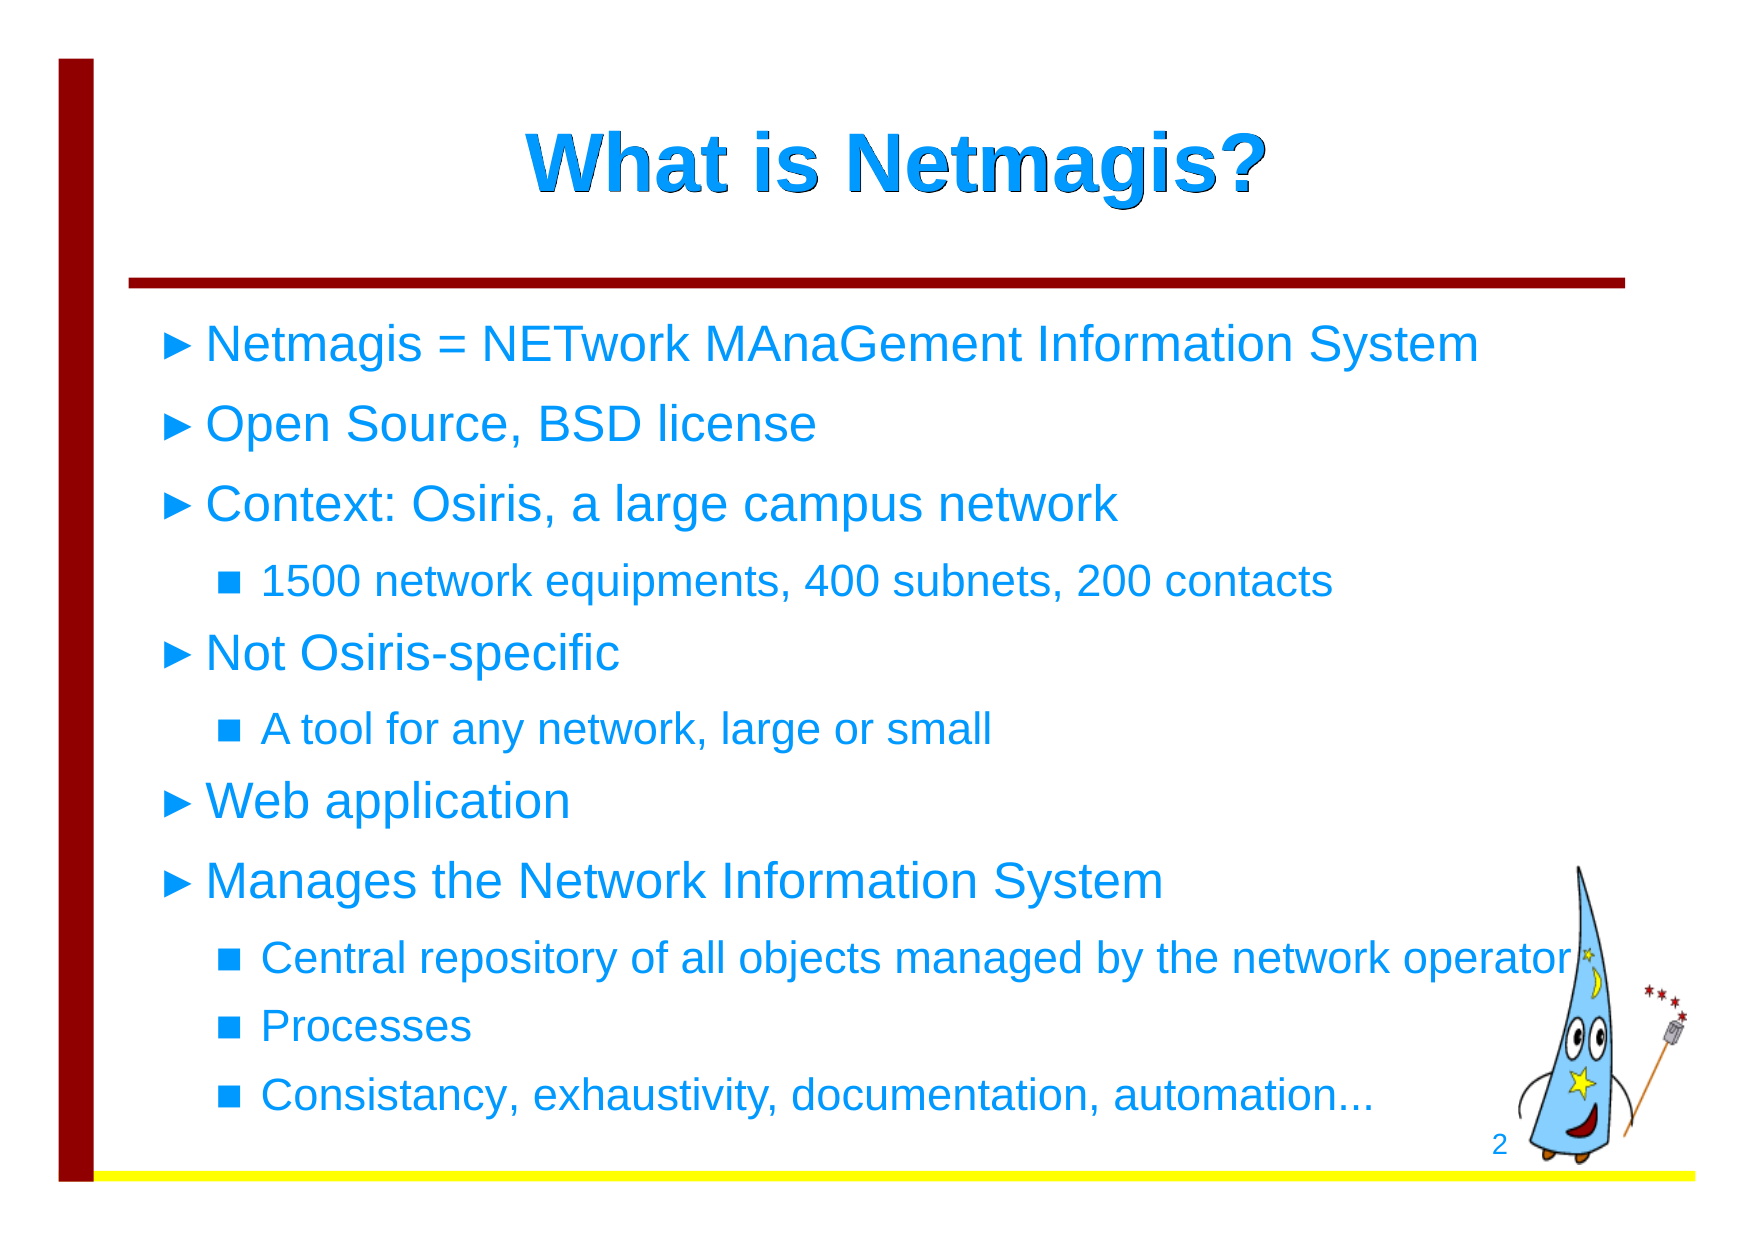

# What is Netmagis?
Netmagis = NETwork MAnaGement Information System
Open Source, BSD license
Context: Osiris, a large campus network
1500 network equipments, 400 subnets, 200 contacts
Not Osiris-specific
A tool for any network, large or small
Web application
Manages the Network Information System
Central repository of all objects managed by the network operator
Processes
Consistancy, exhaustivity, documentation, automation...
2